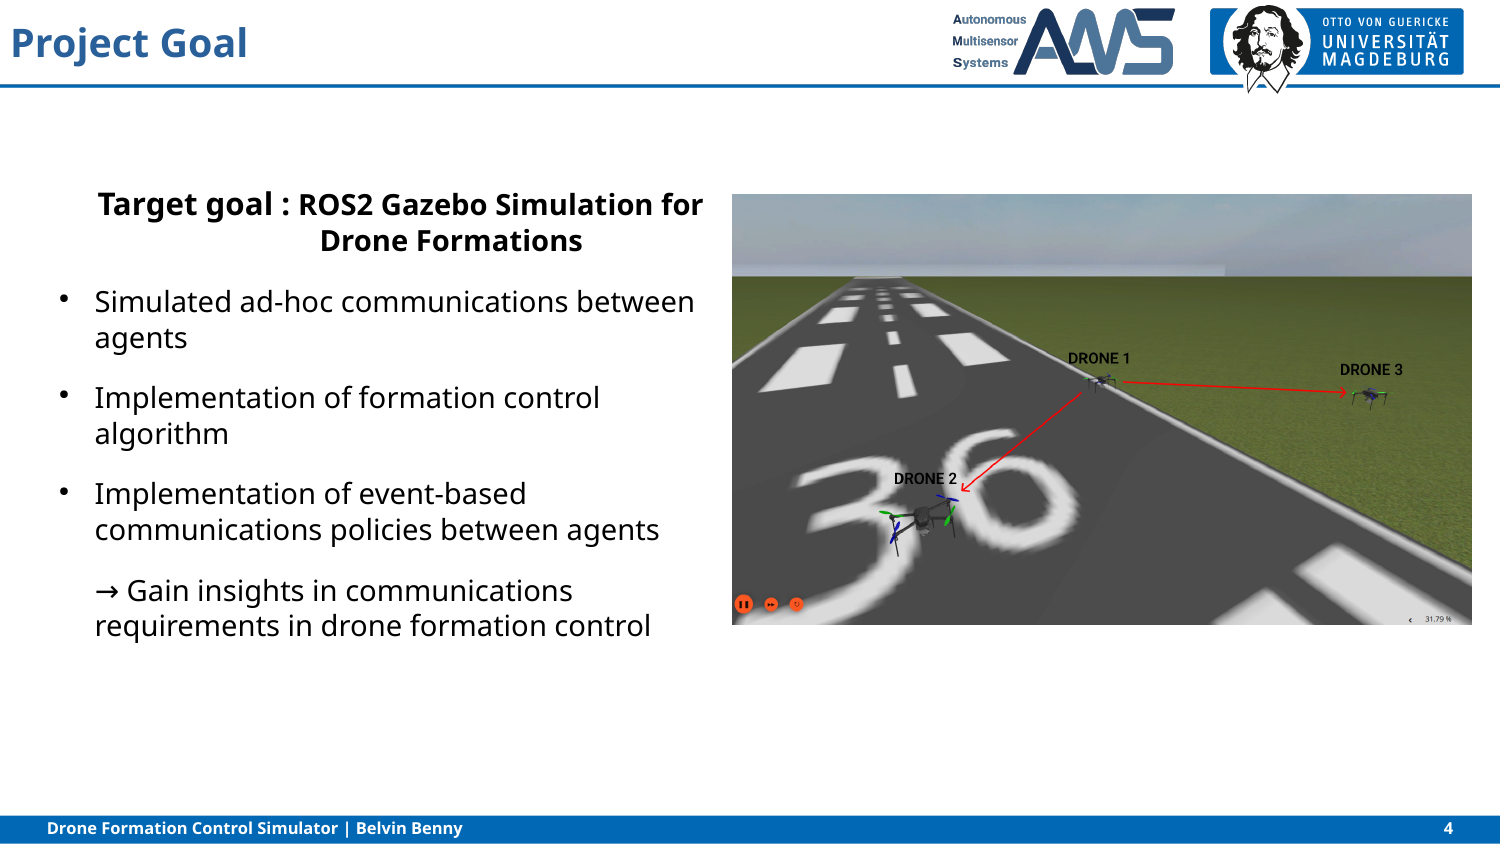

# Project Goal
Target goal : ROS2 Gazebo Simulation for Drone Formations
Simulated ad-hoc communications between agents
Implementation of formation control algorithm
Implementation of event-based communications policies between agents
→ Gain insights in communications requirements in drone formation control
Drone Formation Control Simulator | Belvin Benny
4